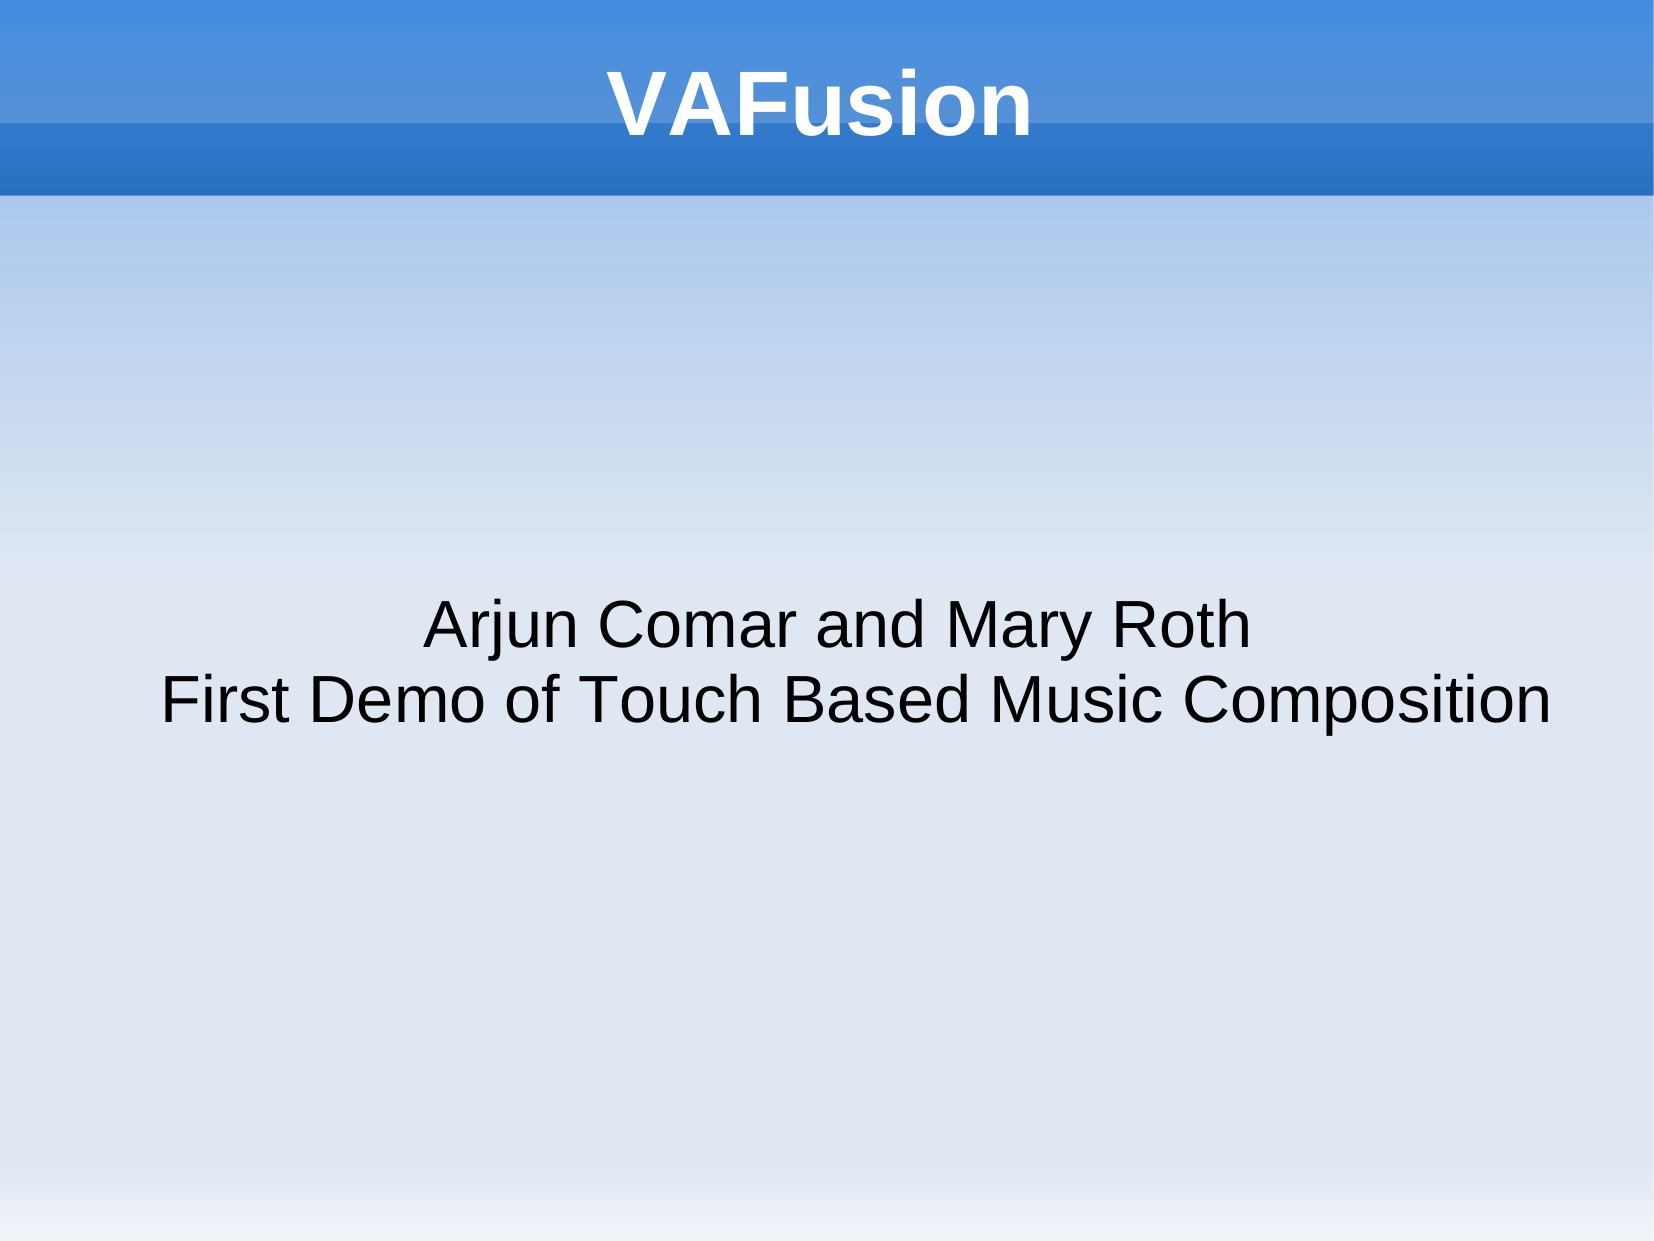

# VAFusion
Arjun Comar and Mary Roth
First Demo of Touch Based Music Composition